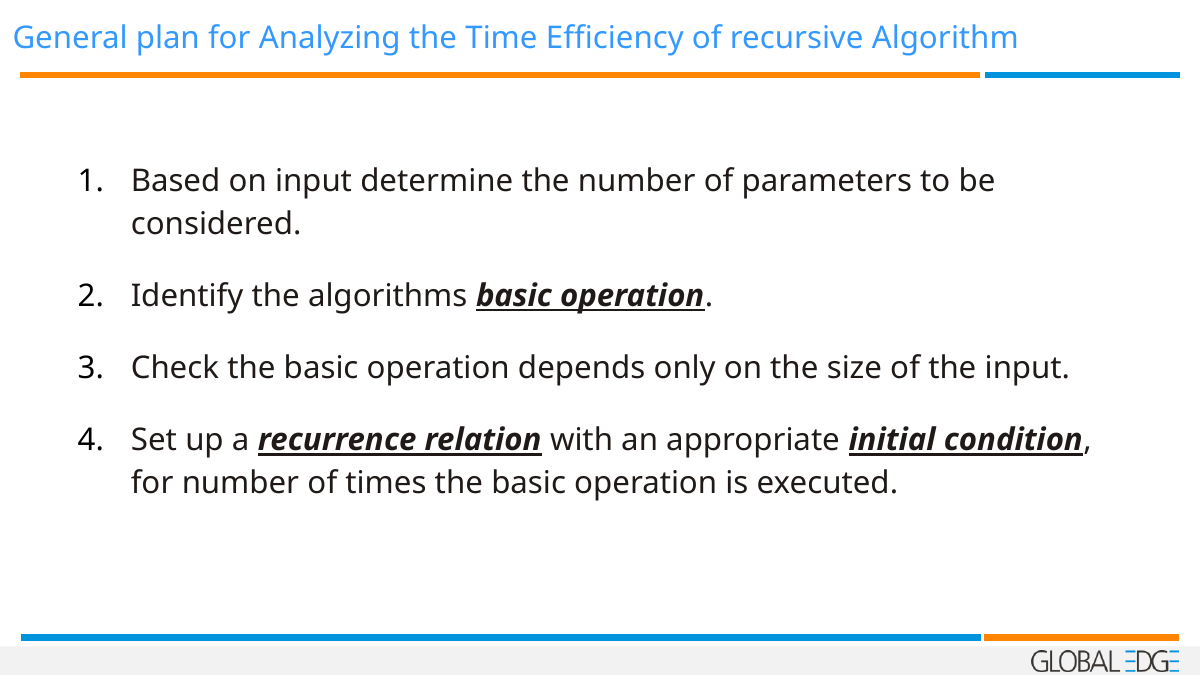

# General plan for Analyzing the Time Efficiency of recursive Algorithm
Based on input determine the number of parameters to be considered.
Identify the algorithms basic operation.
Check the basic operation depends only on the size of the input.
Set up a recurrence relation with an appropriate initial condition, for number of times the basic operation is executed.